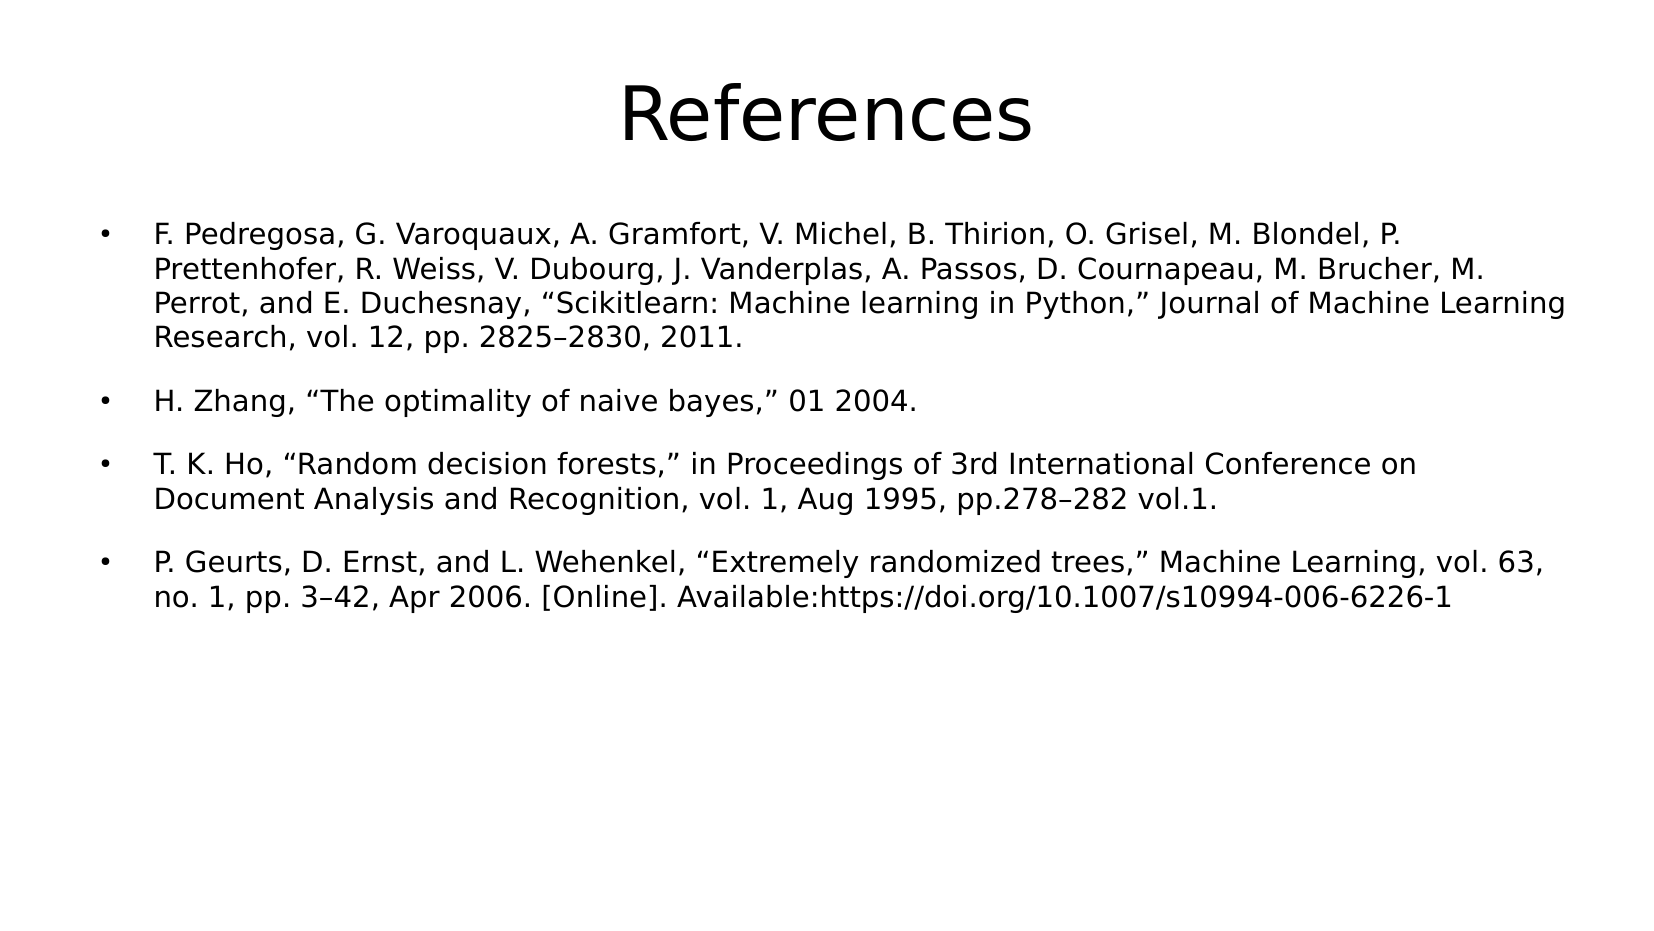

# References
F. Pedregosa, G. Varoquaux, A. Gramfort, V. Michel, B. Thirion, O. Grisel, M. Blondel, P. Prettenhofer, R. Weiss, V. Dubourg, J. Vanderplas, A. Passos, D. Cournapeau, M. Brucher, M. Perrot, and E. Duchesnay, “Scikitlearn: Machine learning in Python,” Journal of Machine Learning Research, vol. 12, pp. 2825–2830, 2011.
H. Zhang, “The optimality of naive bayes,” 01 2004.
T. K. Ho, “Random decision forests,” in Proceedings of 3rd International Conference on Document Analysis and Recognition, vol. 1, Aug 1995, pp.278–282 vol.1.
P. Geurts, D. Ernst, and L. Wehenkel, “Extremely randomized trees,” Machine Learning, vol. 63, no. 1, pp. 3–42, Apr 2006. [Online]. Available:https://doi.org/10.1007/s10994-006-6226-1